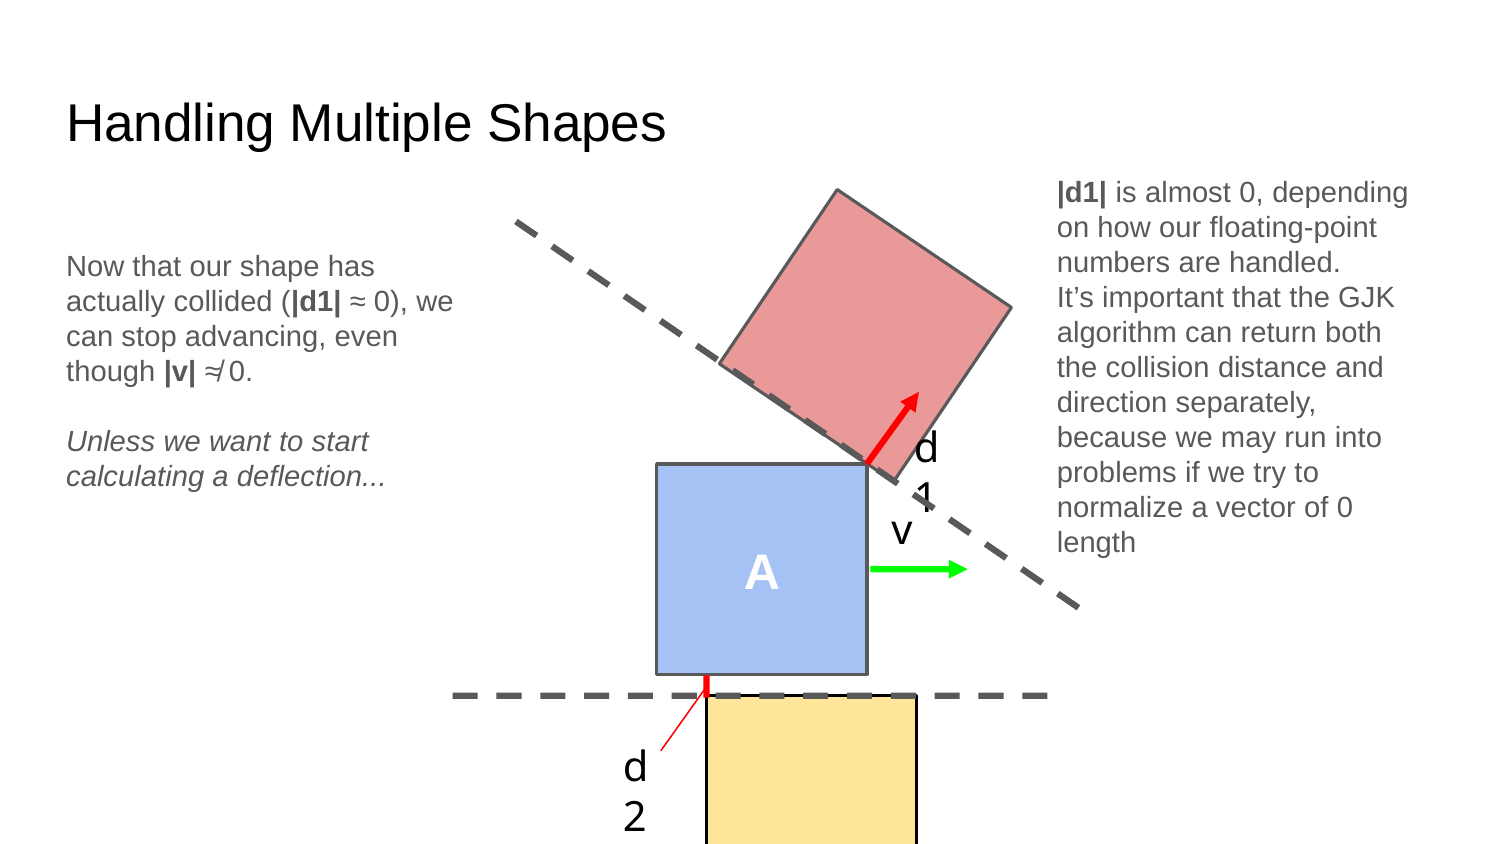

# Handling Multiple Shapes
|d1| is almost 0, depending on how our floating-point numbers are handled.
It’s important that the GJK algorithm can return both the collision distance and direction separately, because we may run into problems if we try to normalize a vector of 0 length
Now that our shape has actually collided (|d1| ≈ 0), we can stop advancing, even though |v| ≉ 0.
Unless we want to start calculating a deflection...
d1
A
v
d2